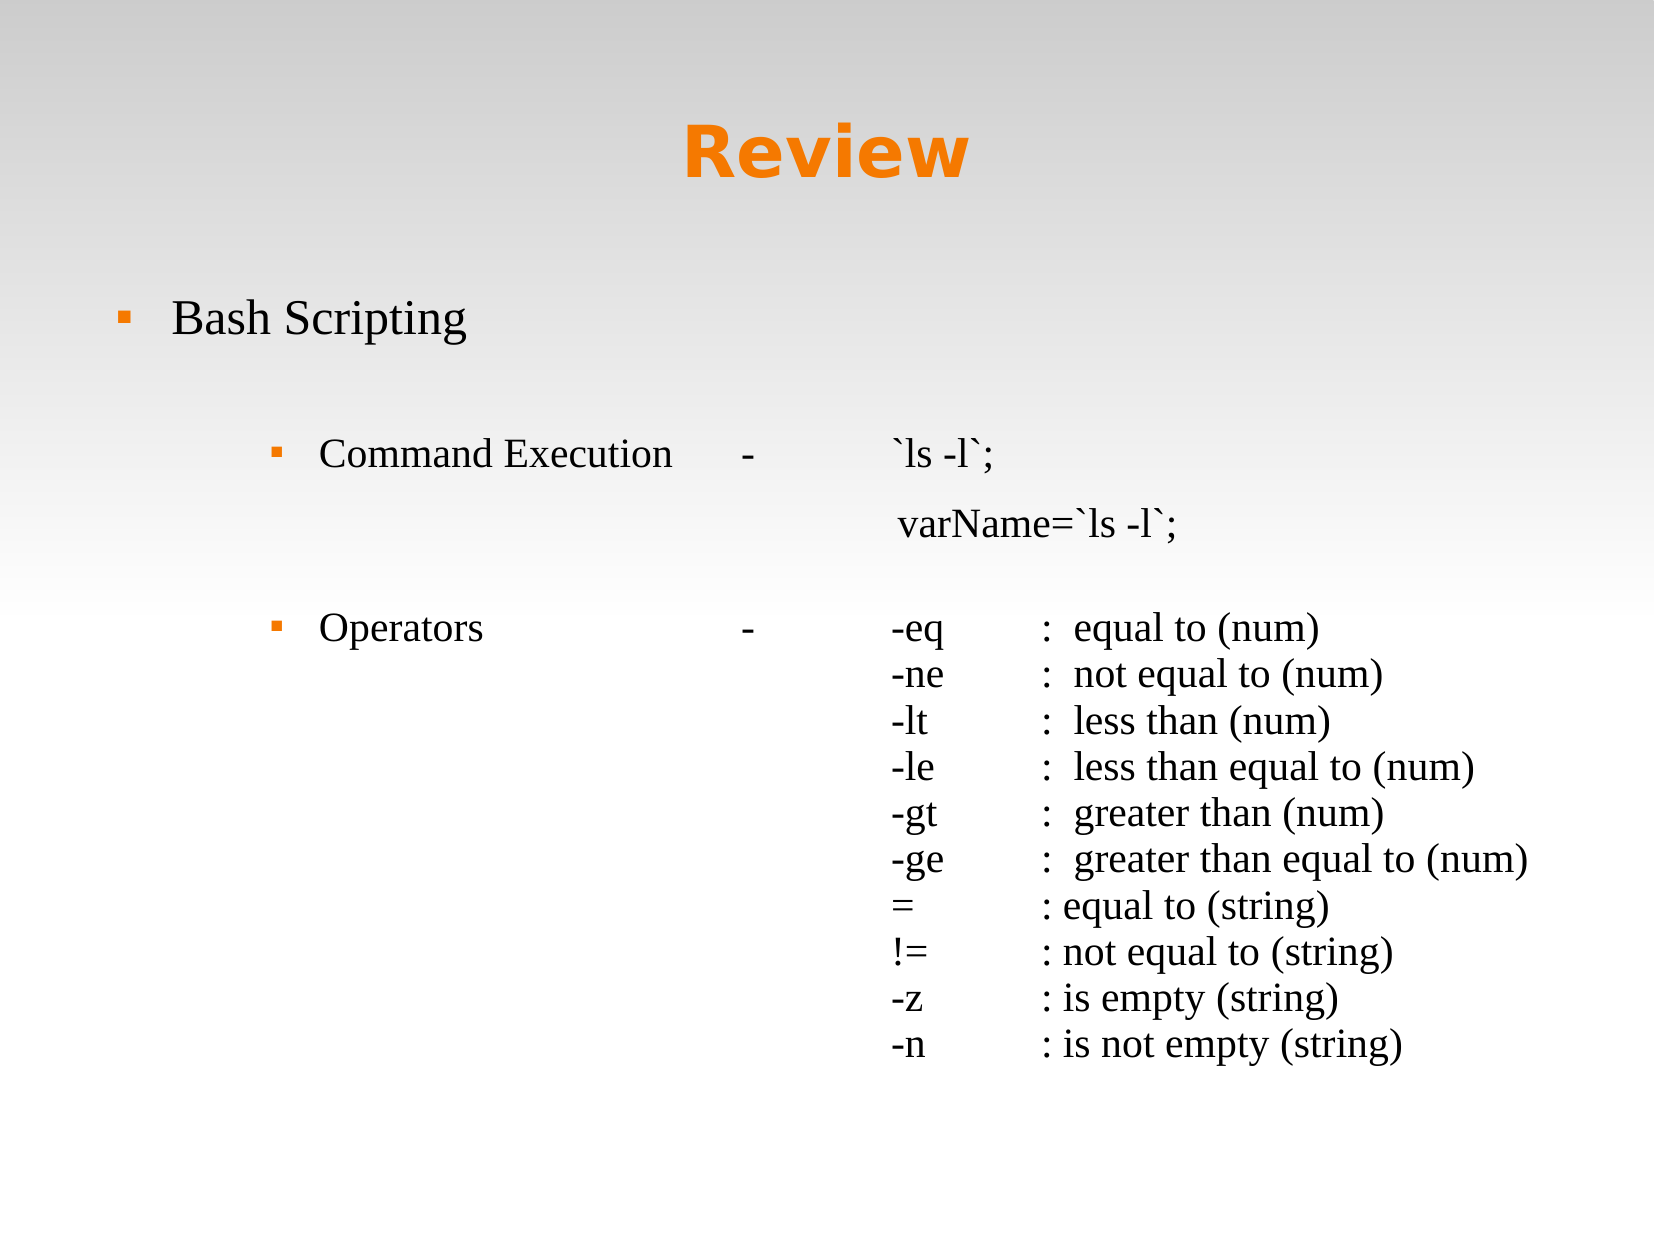

# Review
Bash Scripting
Command Execution	-		`ls -l`;
varName=`ls -l`;
Operators				-		-eq		: equal to (num)
							-ne		: not equal to (num)
							-lt		: less than (num)
							-le		: less than equal to (num)
							-gt		: greater than (num)
							-ge		: greater than equal to (num)
							=		: equal to (string)
							!=		: not equal to (string)
							-z		: is empty (string)
							-n		: is not empty (string)